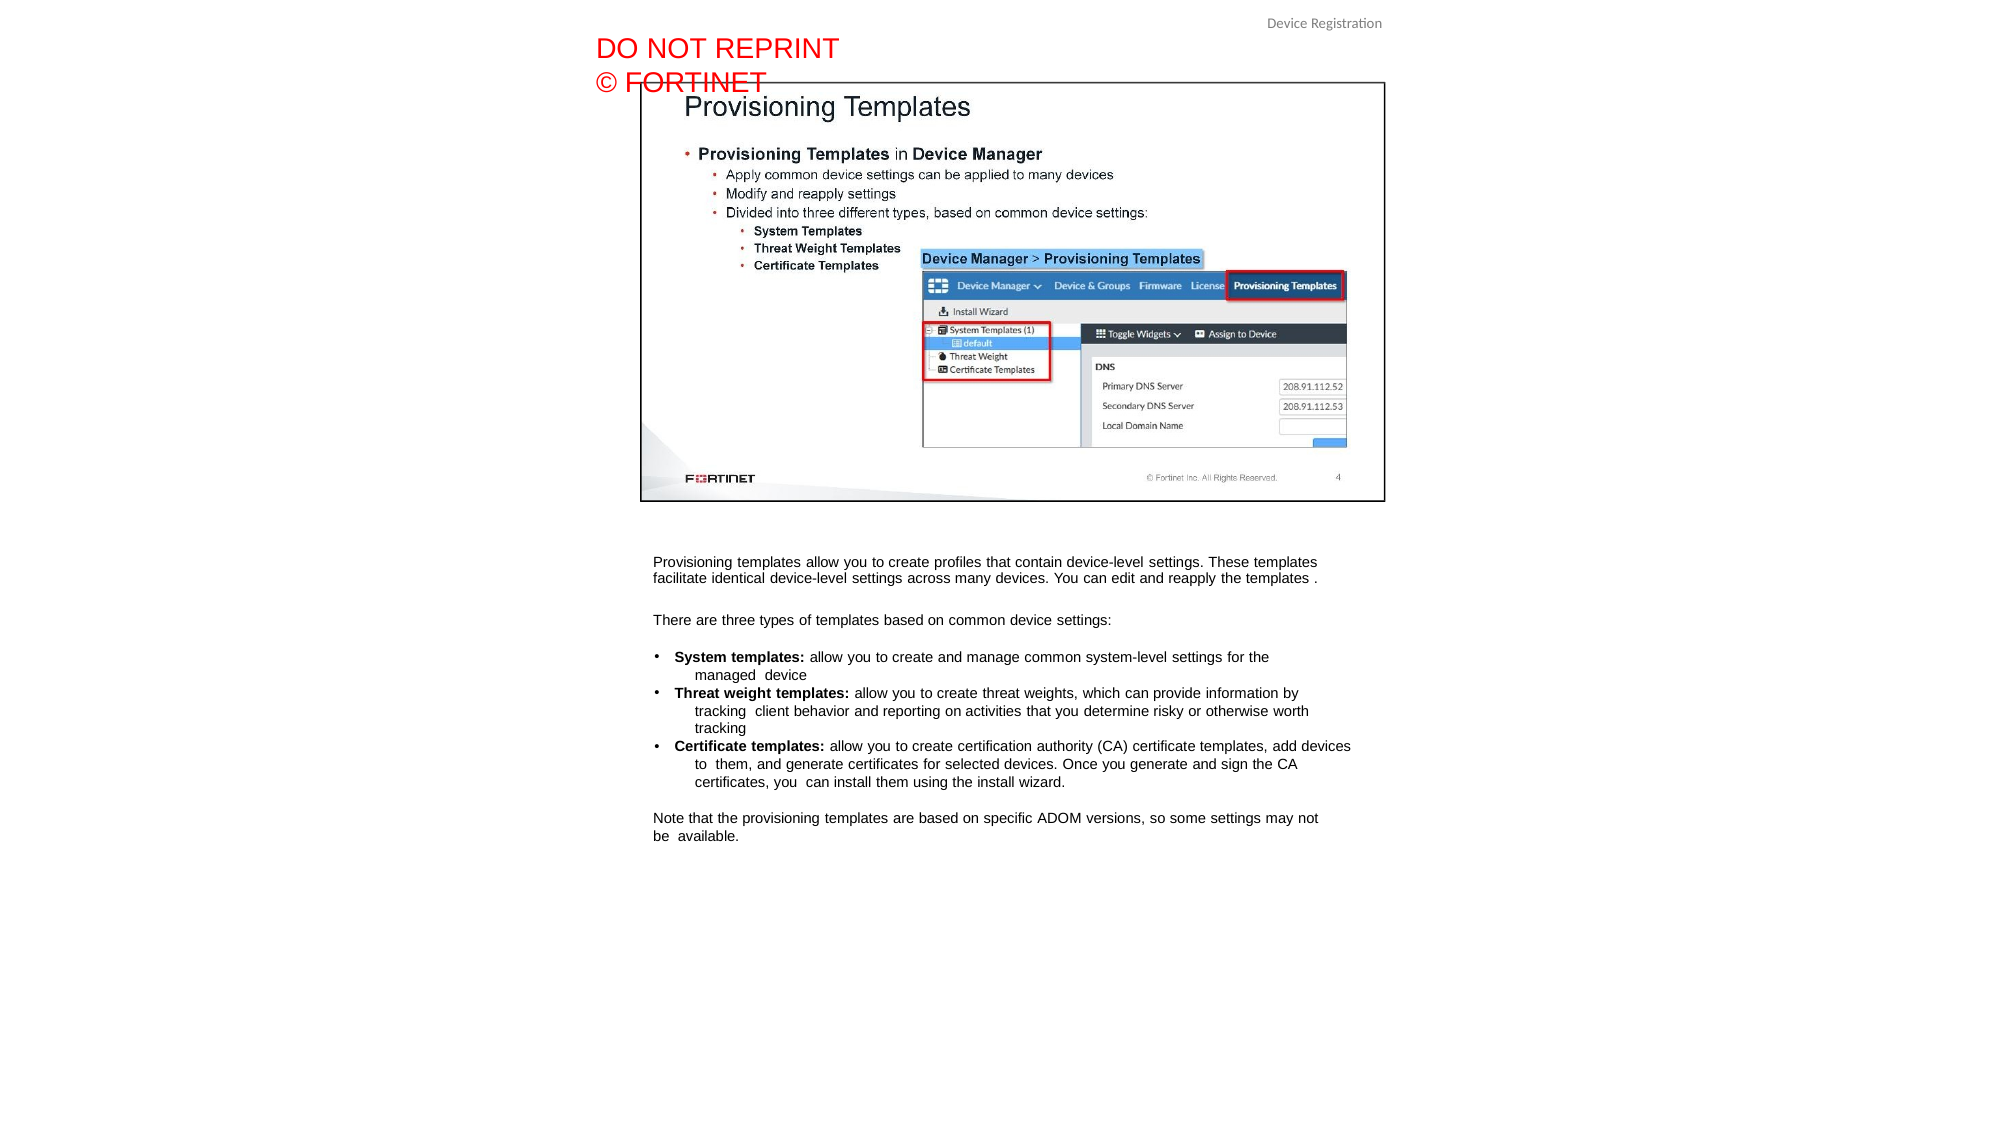

Device Registration
DO NOT REPRINT
© FORTINET
Provisioning templates allow you to create profiles that contain device-level settings. These templates facilitate identical device-level settings across many devices. You can edit and reapply the templates .
There are three types of templates based on common device settings:
System templates: allow you to create and manage common system-level settings for the managed device
Threat weight templates: allow you to create threat weights, which can provide information by tracking client behavior and reporting on activities that you determine risky or otherwise worth tracking
Certificate templates: allow you to create certification authority (CA) certificate templates, add devices to them, and generate certificates for selected devices. Once you generate and sign the CA certificates, you can install them using the install wizard.
Note that the provisioning templates are based on specific ADOM versions, so some settings may not be available.
FortiManager 6.2 Study Guide
1